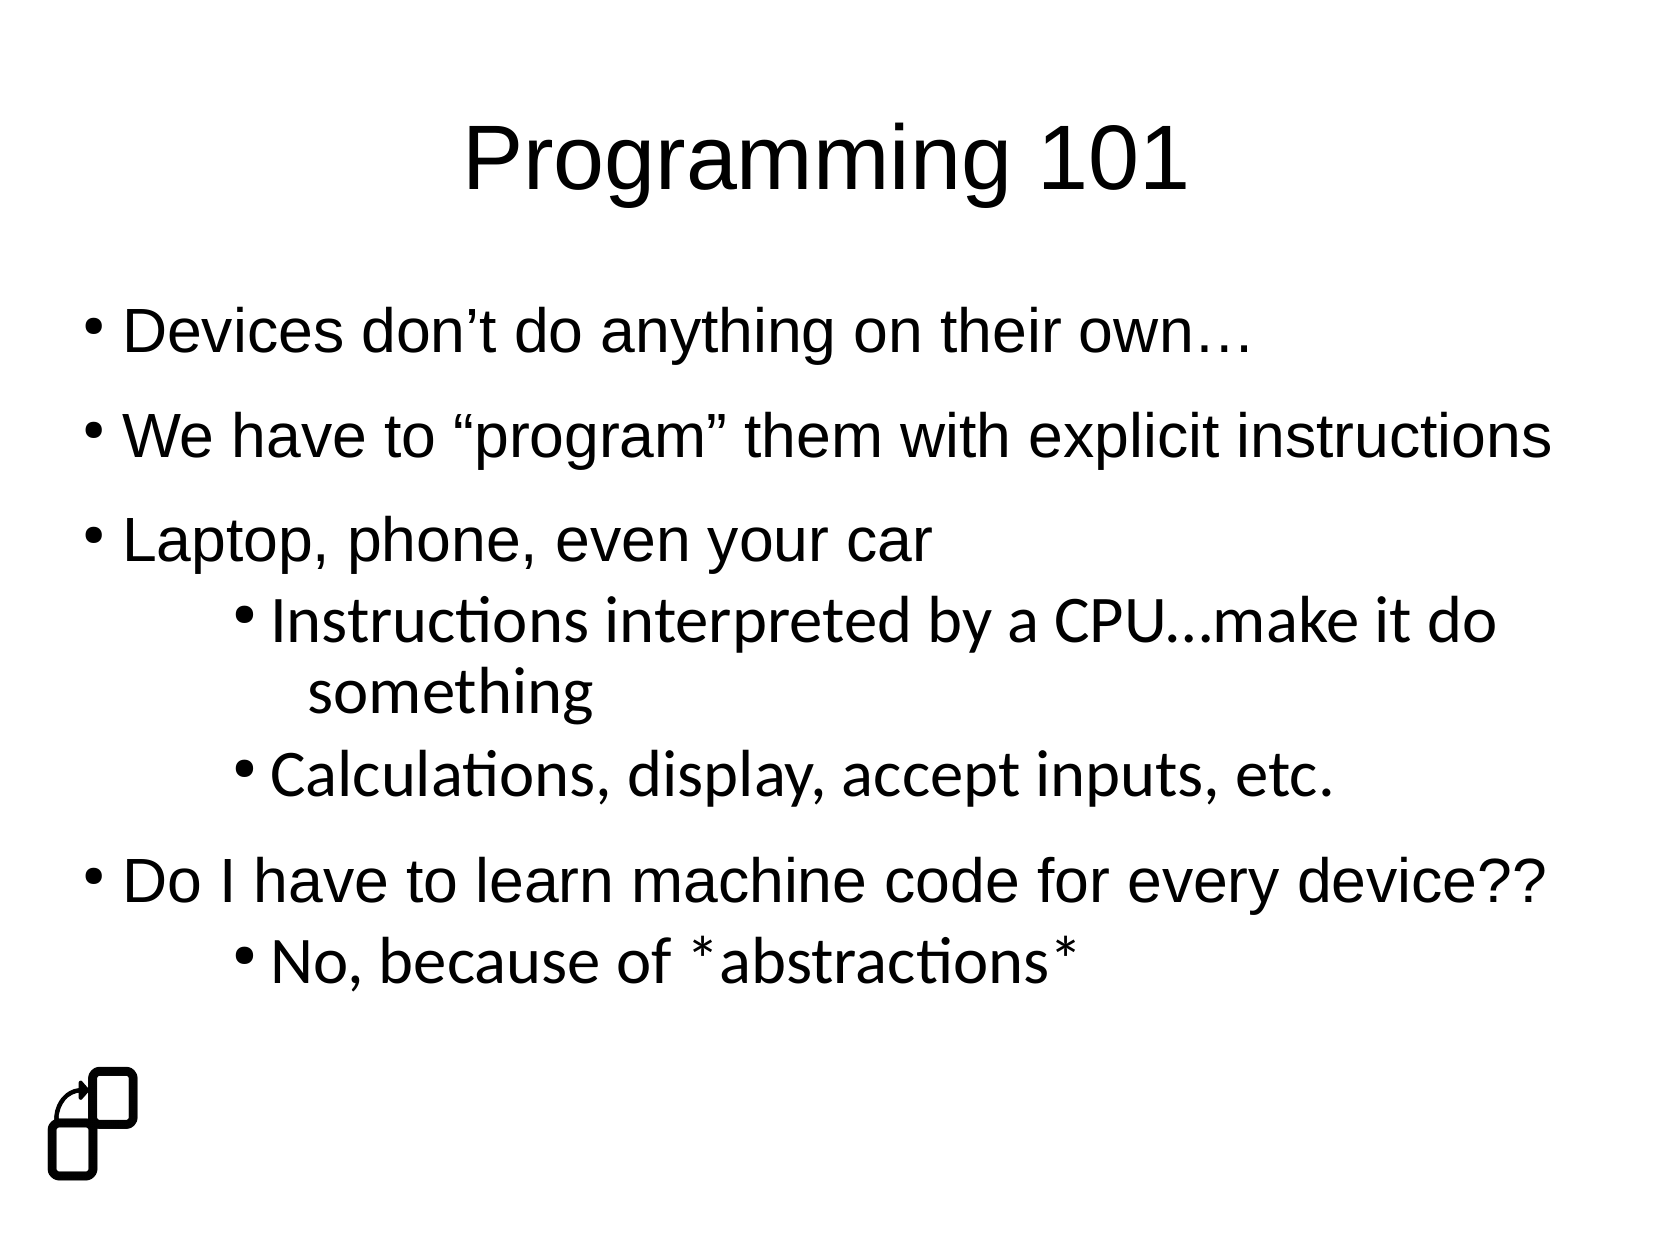

Programming 101
# Devices don’t do anything on their own…
 We have to “program” them with explicit instructions
 Laptop, phone, even your car
Instructions interpreted by a CPU…make it do something
Calculations, display, accept inputs, etc.
 Do I have to learn machine code for every device??
No, because of *abstractions*